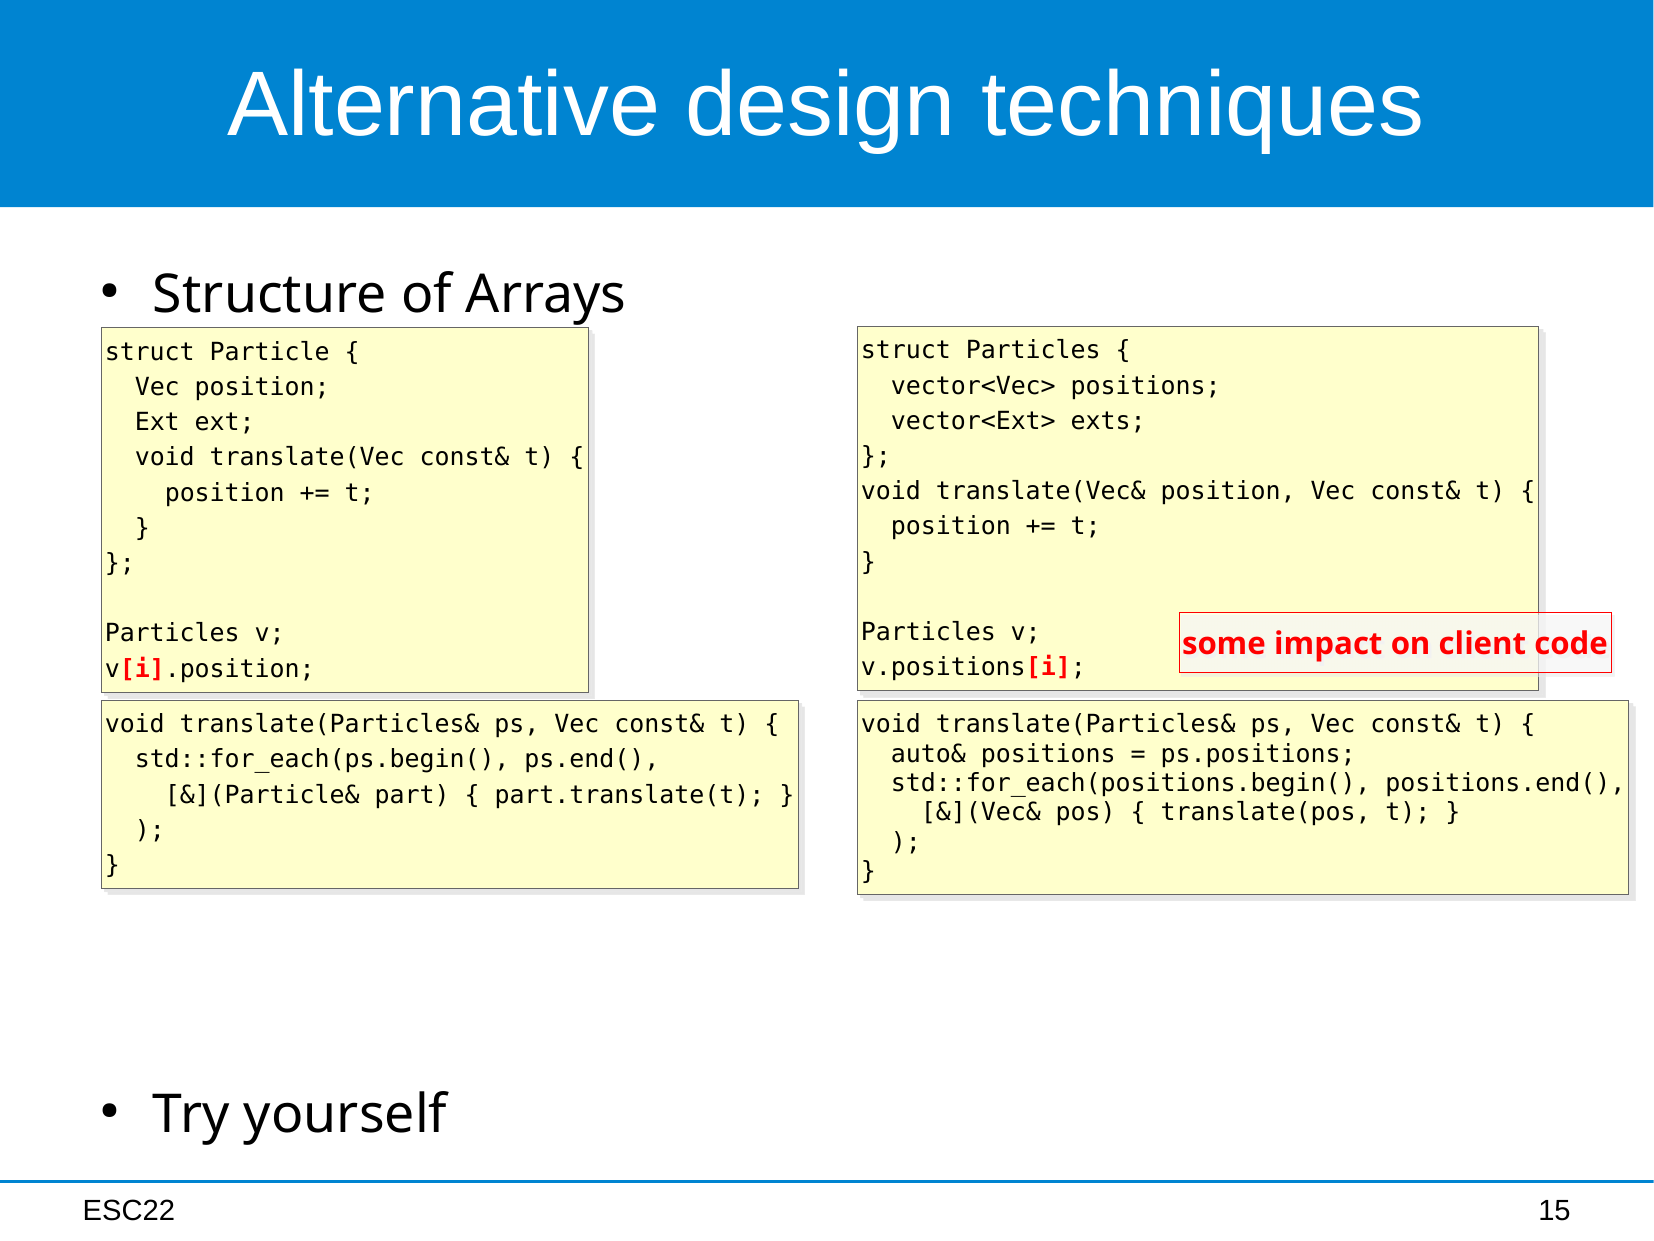

# Alternative design techniques
Structure of Arrays
Try yourself
struct Particles {
 vector<Vec> positions;
 vector<Ext> exts;
};
void translate(Vec& position, Vec const& t) {
 position += t;
}
Particles v;
v.positions[i];
struct Particle {
 Vec position;
 Ext ext;
 void translate(Vec const& t) {
 position += t;
 }
};
Particles v;
v[i].position;
some impact on client code
void translate(Particles& ps, Vec const& t) {
 std::for_each(ps.begin(), ps.end(),
 [&](Particle& part) { part.translate(t); }
 );
}
void translate(Particles& ps, Vec const& t) {
 auto& positions = ps.positions;
 std::for_each(positions.begin(), positions.end(),
 [&](Vec& pos) { translate(pos, t); }
 );
}
ESC22
15